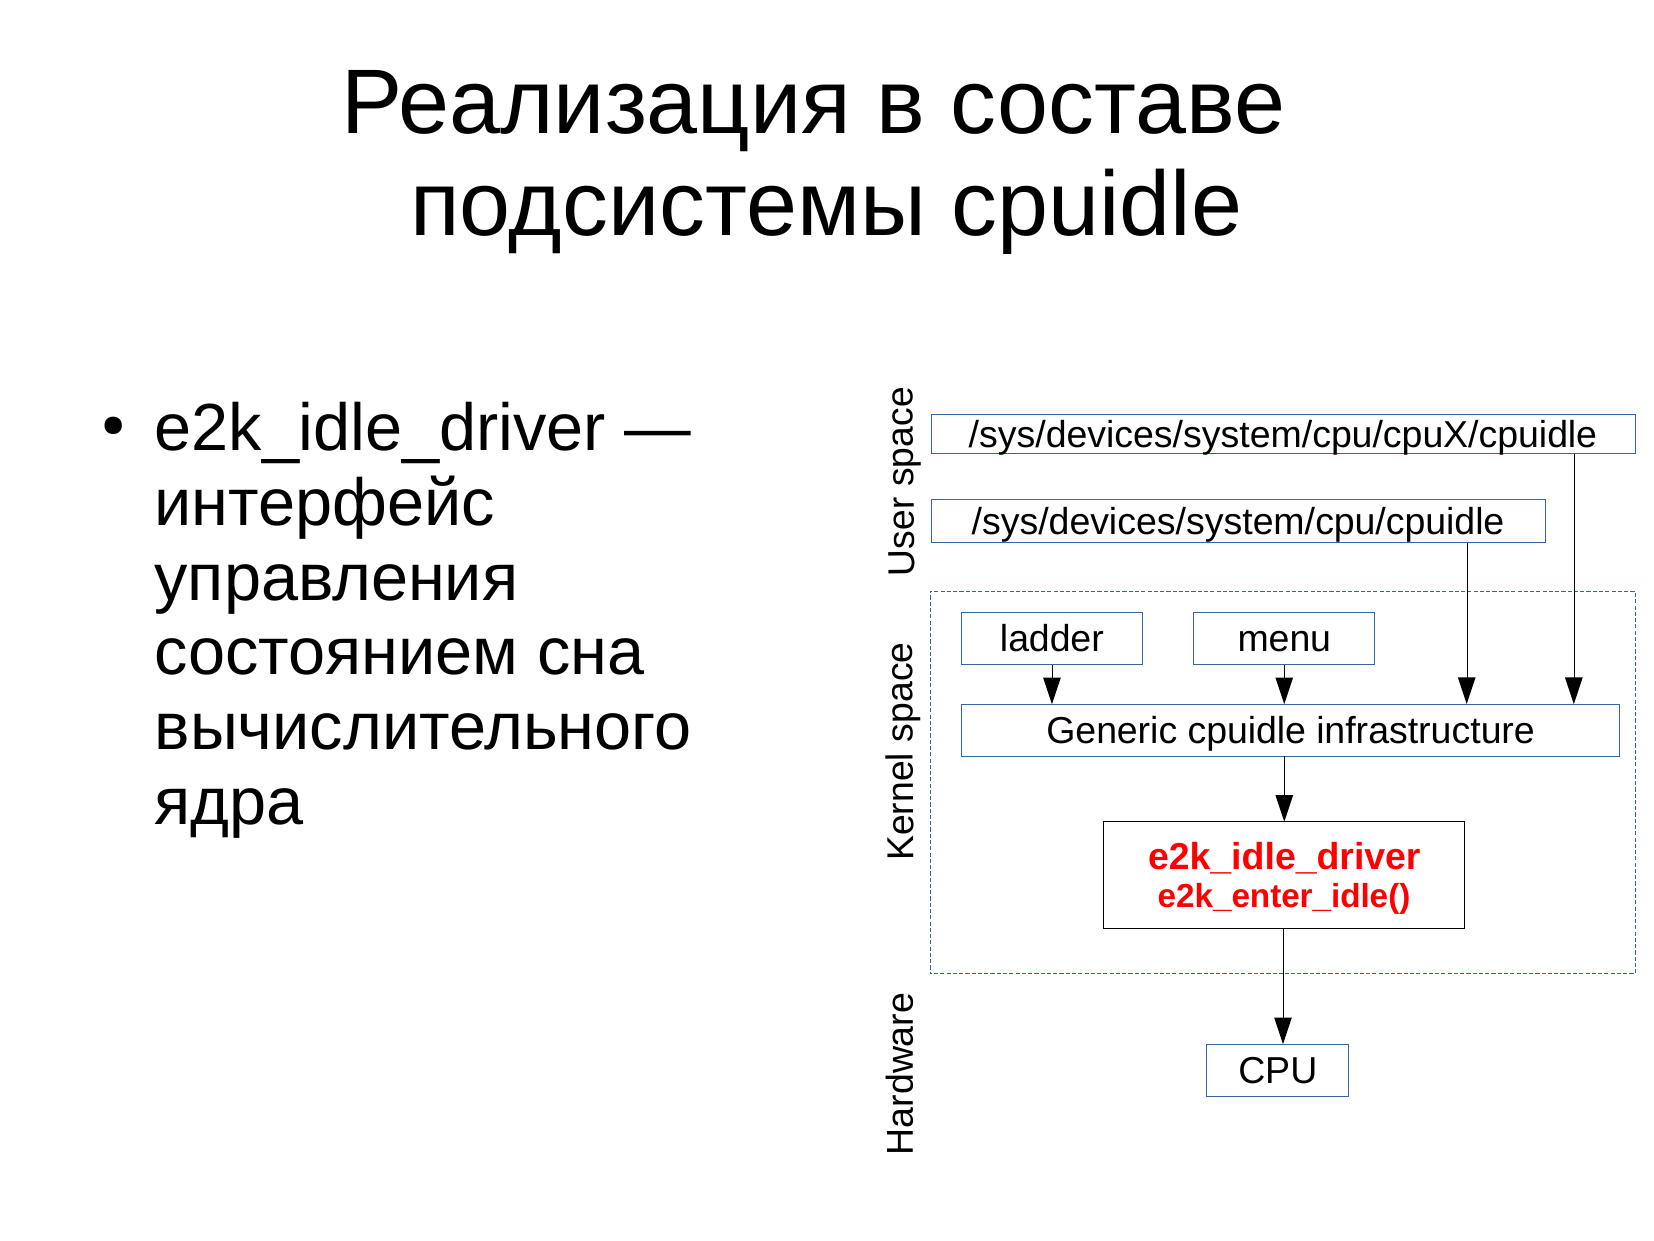

# Реализация в составе подсистемы cpuidle
e2k_idle_driver — интерфейс управления состоянием сна вычислительного ядра
/sys/devices/system/cpu/cpuX/cpuidle
User space
/sys/devices/system/cpu/cpuidle
ladder
menu
Generic cpuidle infrastructure
Kernel space
e2k_idle_driver
e2k_enter_idle()
Hardware
CPU